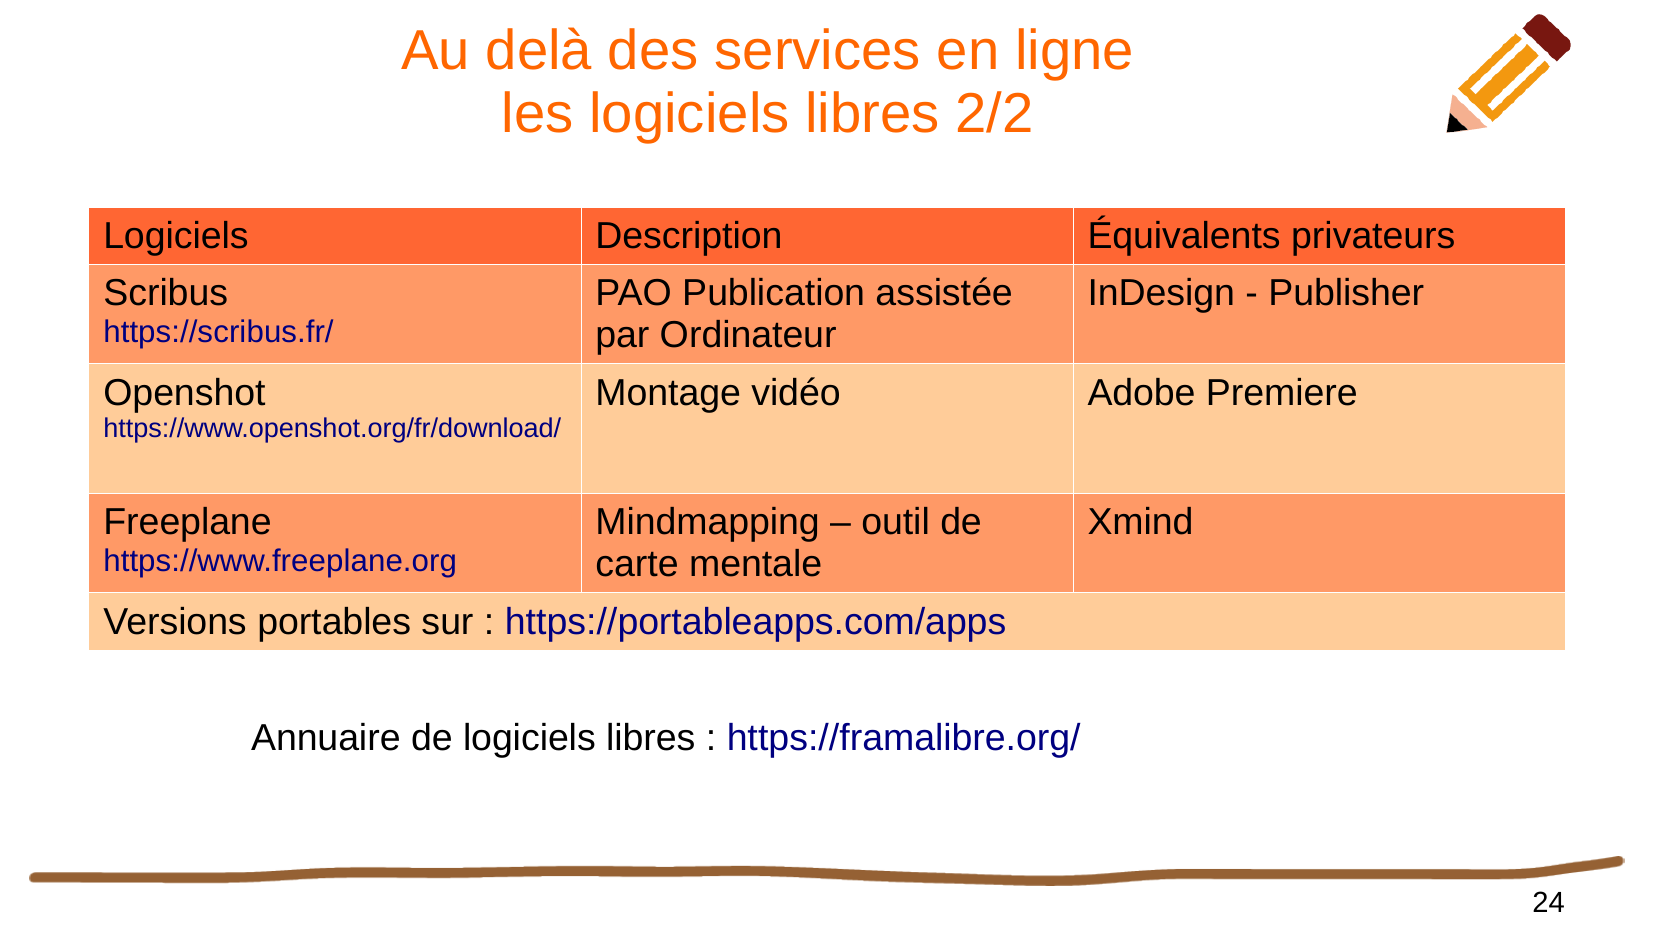

# Au delà des services en ligne les logiciels libres 2/2
| Logiciels | Description | Équivalents privateurs |
| --- | --- | --- |
| Scribus https://scribus.fr/ | PAO Publication assistée par Ordinateur | InDesign - Publisher |
| Openshot https://www.openshot.org/fr/download/ | Montage vidéo | Adobe Premiere |
| Freeplane https://www.freeplane.org | Mindmapping – outil de carte mentale | Xmind |
| Versions portables sur : https://portableapps.com/apps | | |
Annuaire de logiciels libres : https://framalibre.org/
24